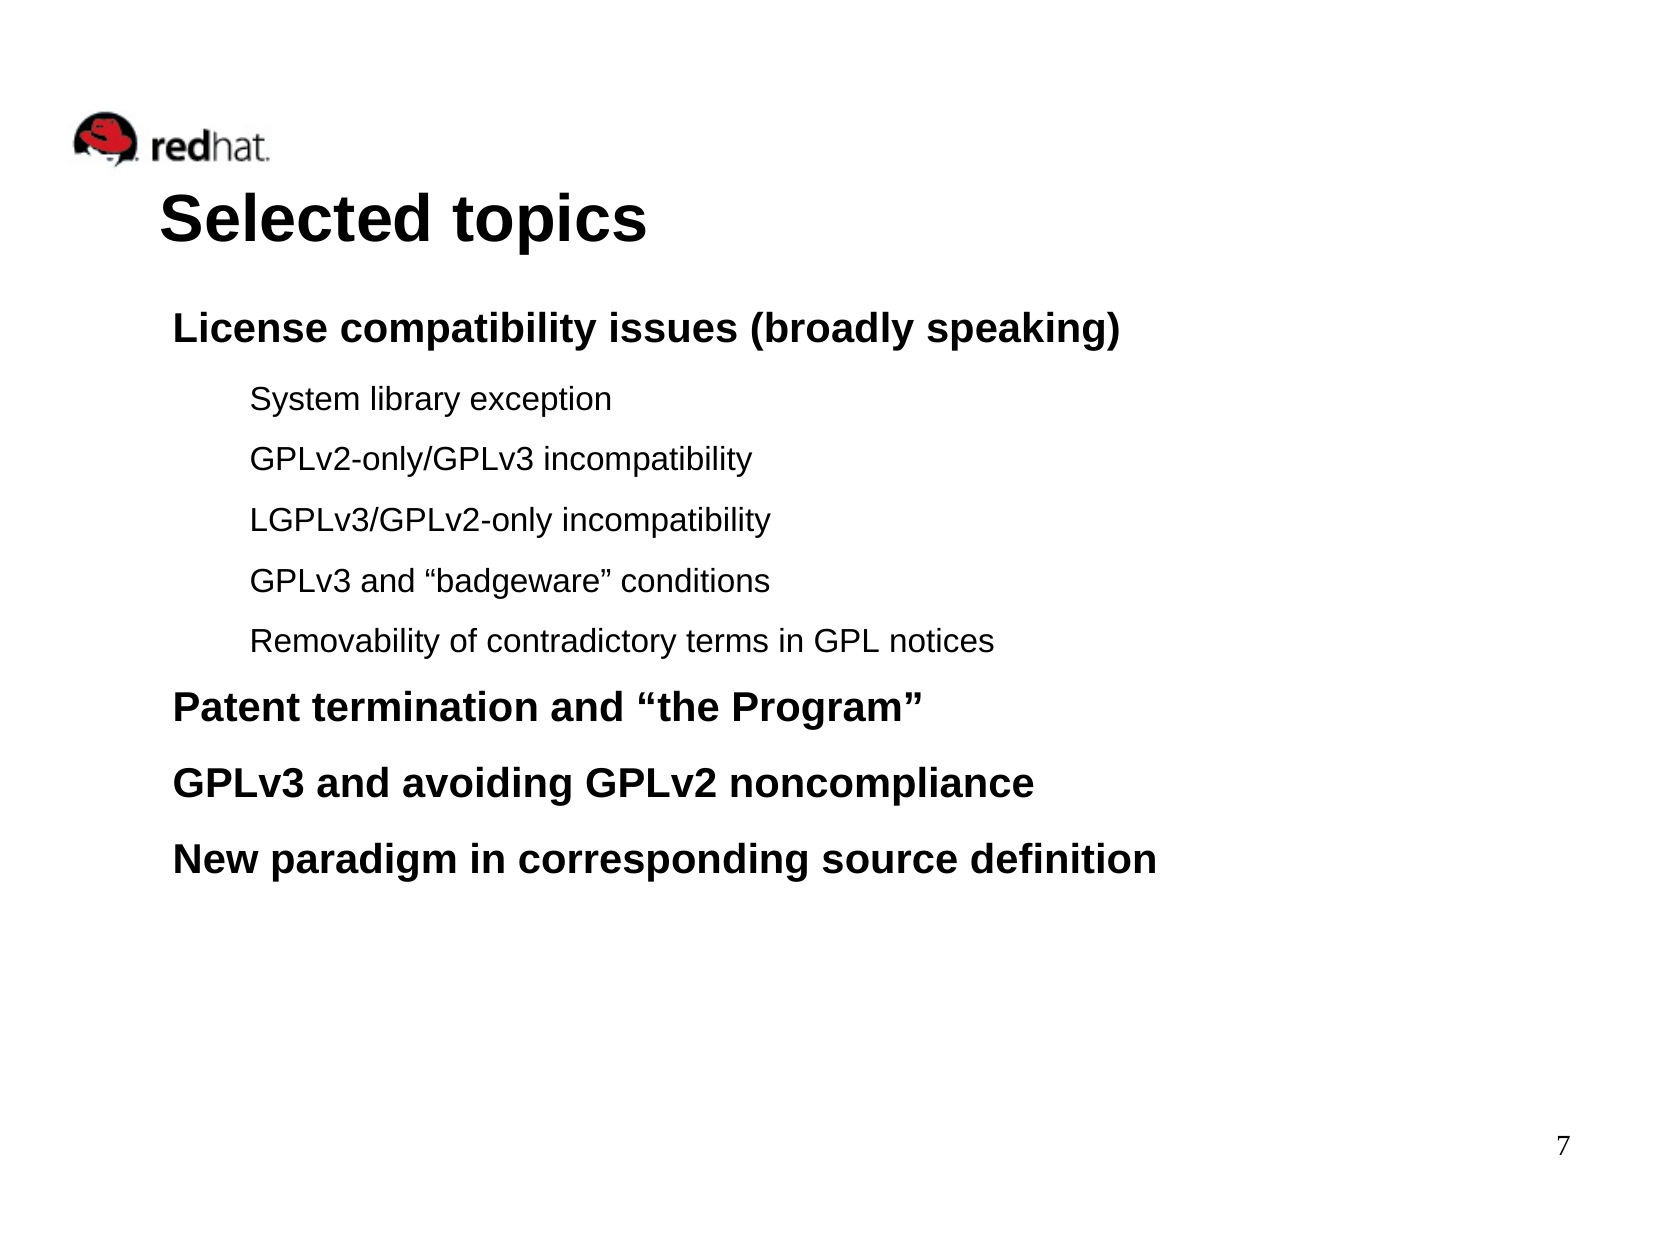

# Selected topics
License compatibility issues (broadly speaking)
System library exception
GPLv2-only/GPLv3 incompatibility
LGPLv3/GPLv2-only incompatibility
GPLv3 and “badgeware” conditions
Removability of contradictory terms in GPL notices
Patent termination and “the Program”
GPLv3 and avoiding GPLv2 noncompliance
New paradigm in corresponding source definition
7